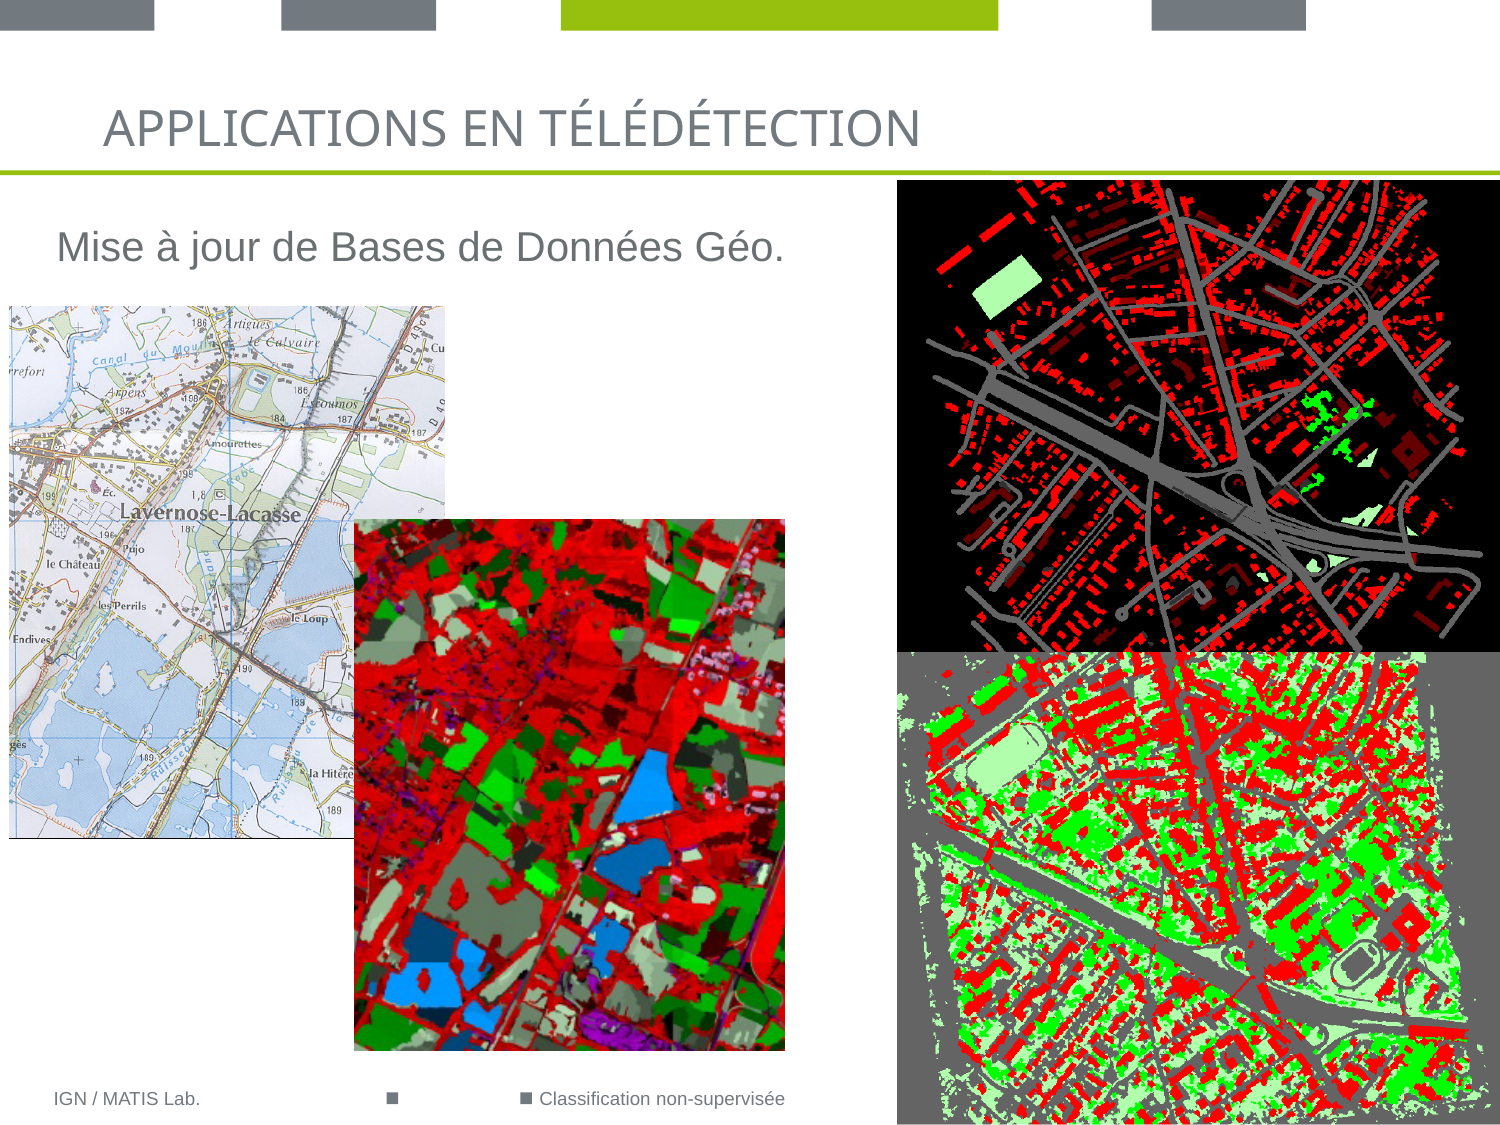

APPLICATIONS EN TÉLÉDÉTECTION
Mise à jour de Bases de Données Géo.
IGN / MATIS Lab.
Classification non-supervisée